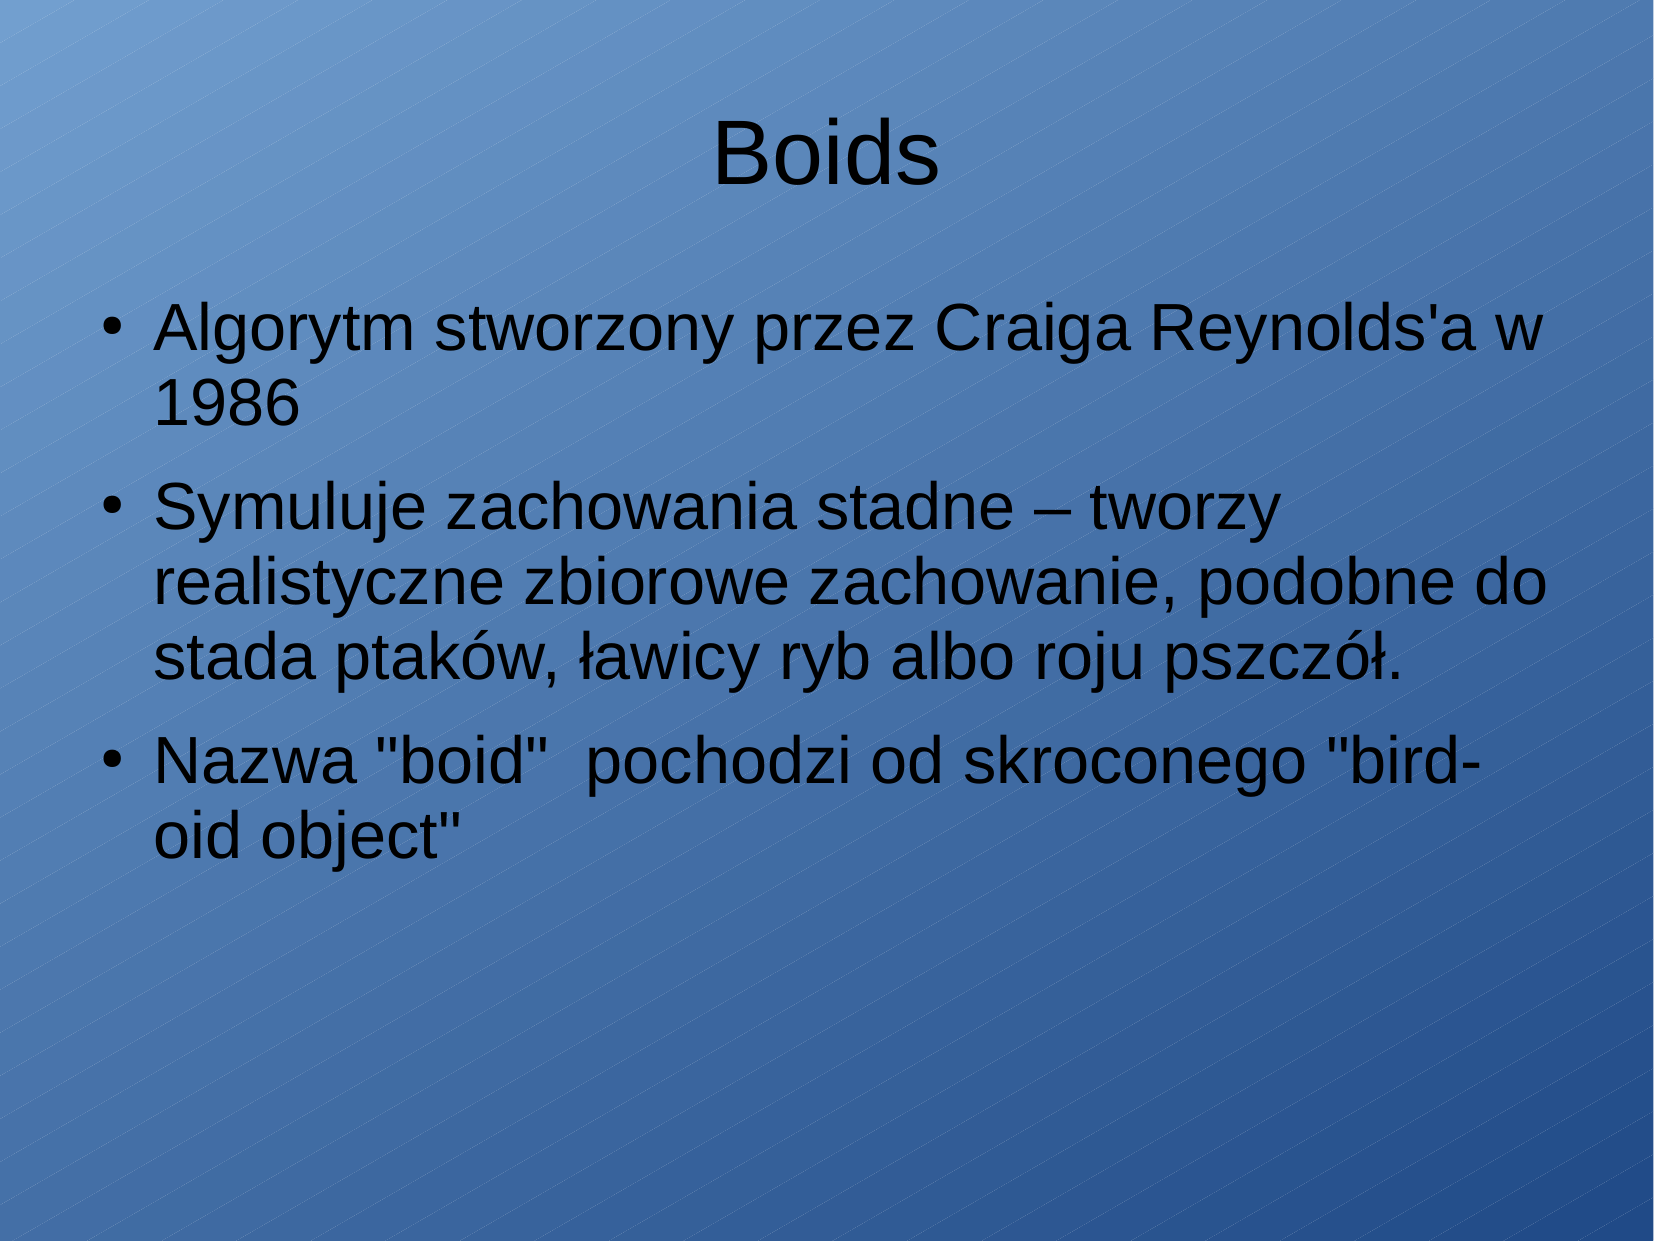

# Boids
Algorytm stworzony przez Craiga Reynolds'a w 1986
Symuluje zachowania stadne – tworzy realistyczne zbiorowe zachowanie, podobne do stada ptaków, ławicy ryb albo roju pszczół.
Nazwa "boid" pochodzi od skroconego "bird-oid object"